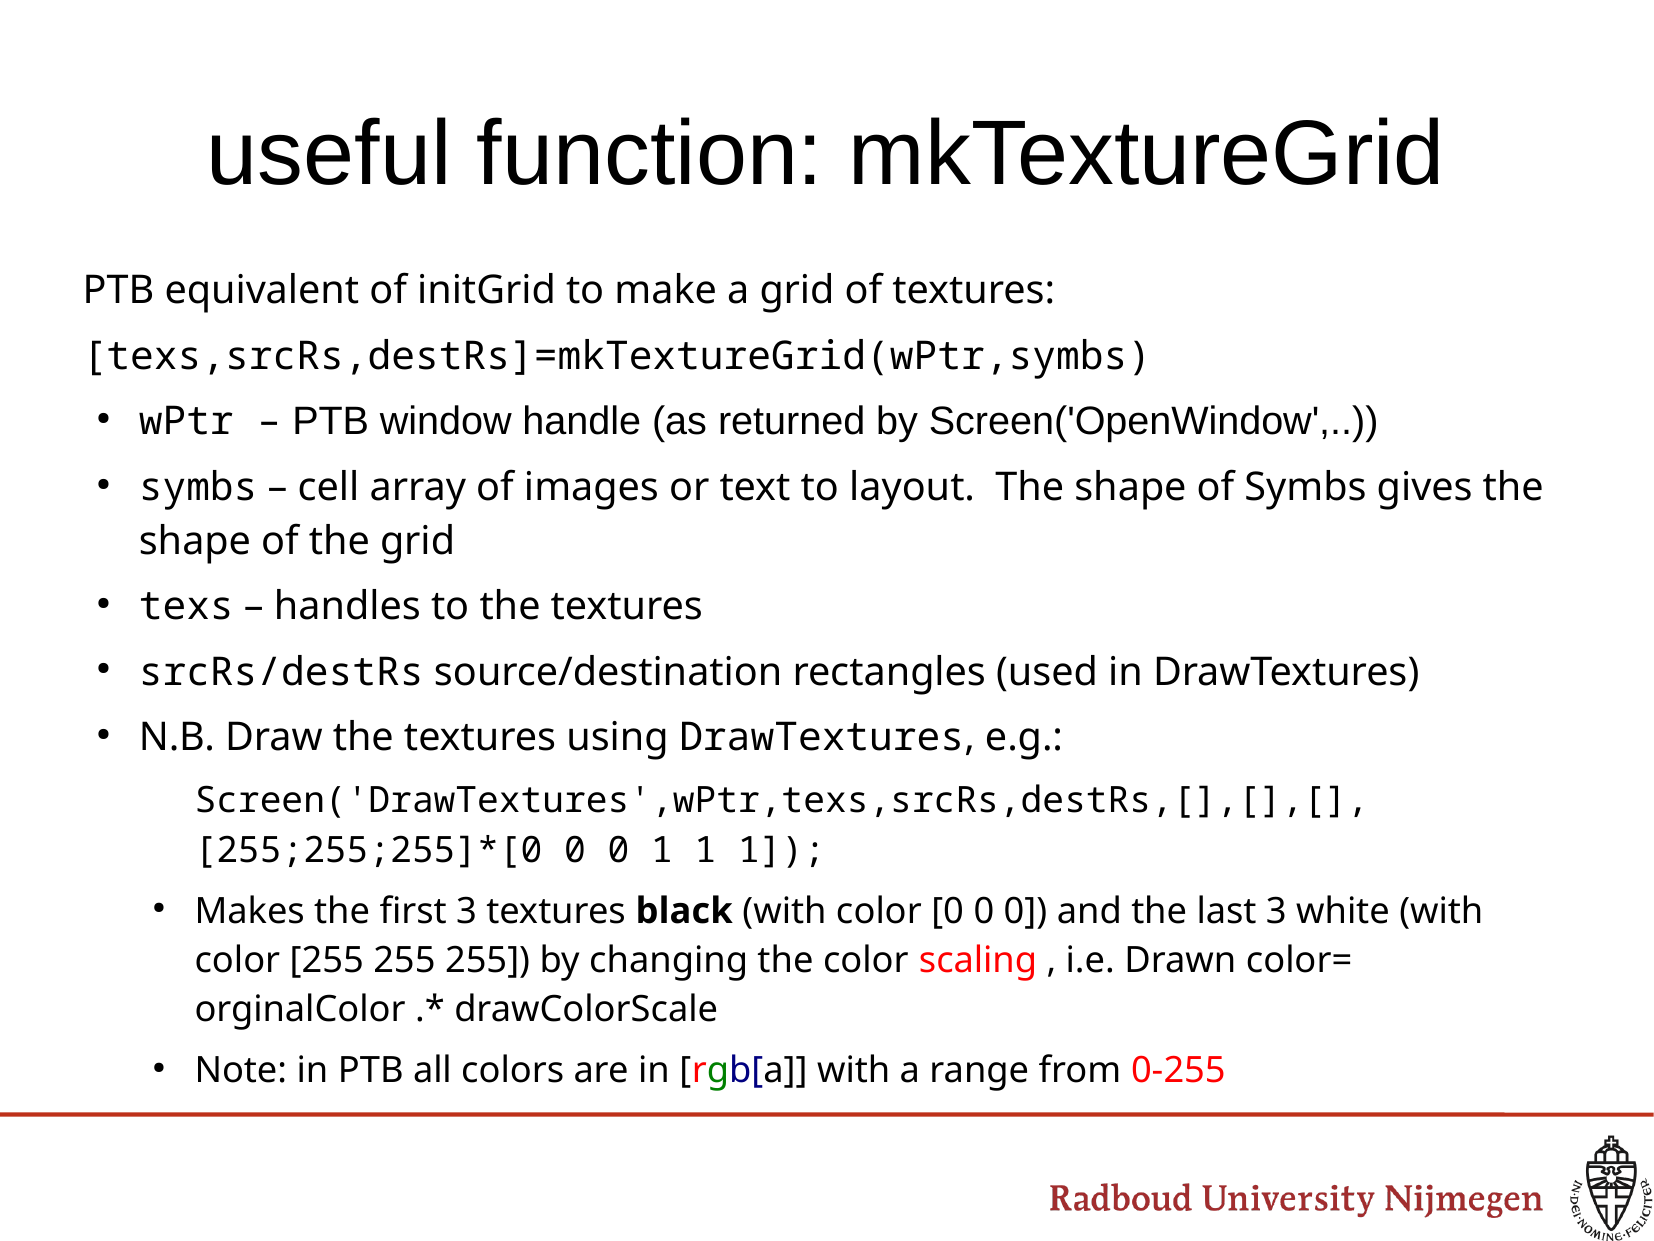

# useful function: mkTextureGrid
PTB equivalent of initGrid to make a grid of textures:
[texs,srcRs,destRs]=mkTextureGrid(wPtr,symbs)
wPtr – PTB window handle (as returned by Screen('OpenWindow',..))
symbs – cell array of images or text to layout. The shape of Symbs gives the shape of the grid
texs – handles to the textures
srcRs/destRs source/destination rectangles (used in DrawTextures)
N.B. Draw the textures using DrawTextures, e.g.:
Screen('DrawTextures',wPtr,texs,srcRs,destRs,[],[],[],[255;255;255]*[0 0 0 1 1 1]);
Makes the first 3 textures black (with color [0 0 0]) and the last 3 white (with color [255 255 255]) by changing the color scaling , i.e. Drawn color= orginalColor .* drawColorScale
Note: in PTB all colors are in [rgb[a]] with a range from 0-255